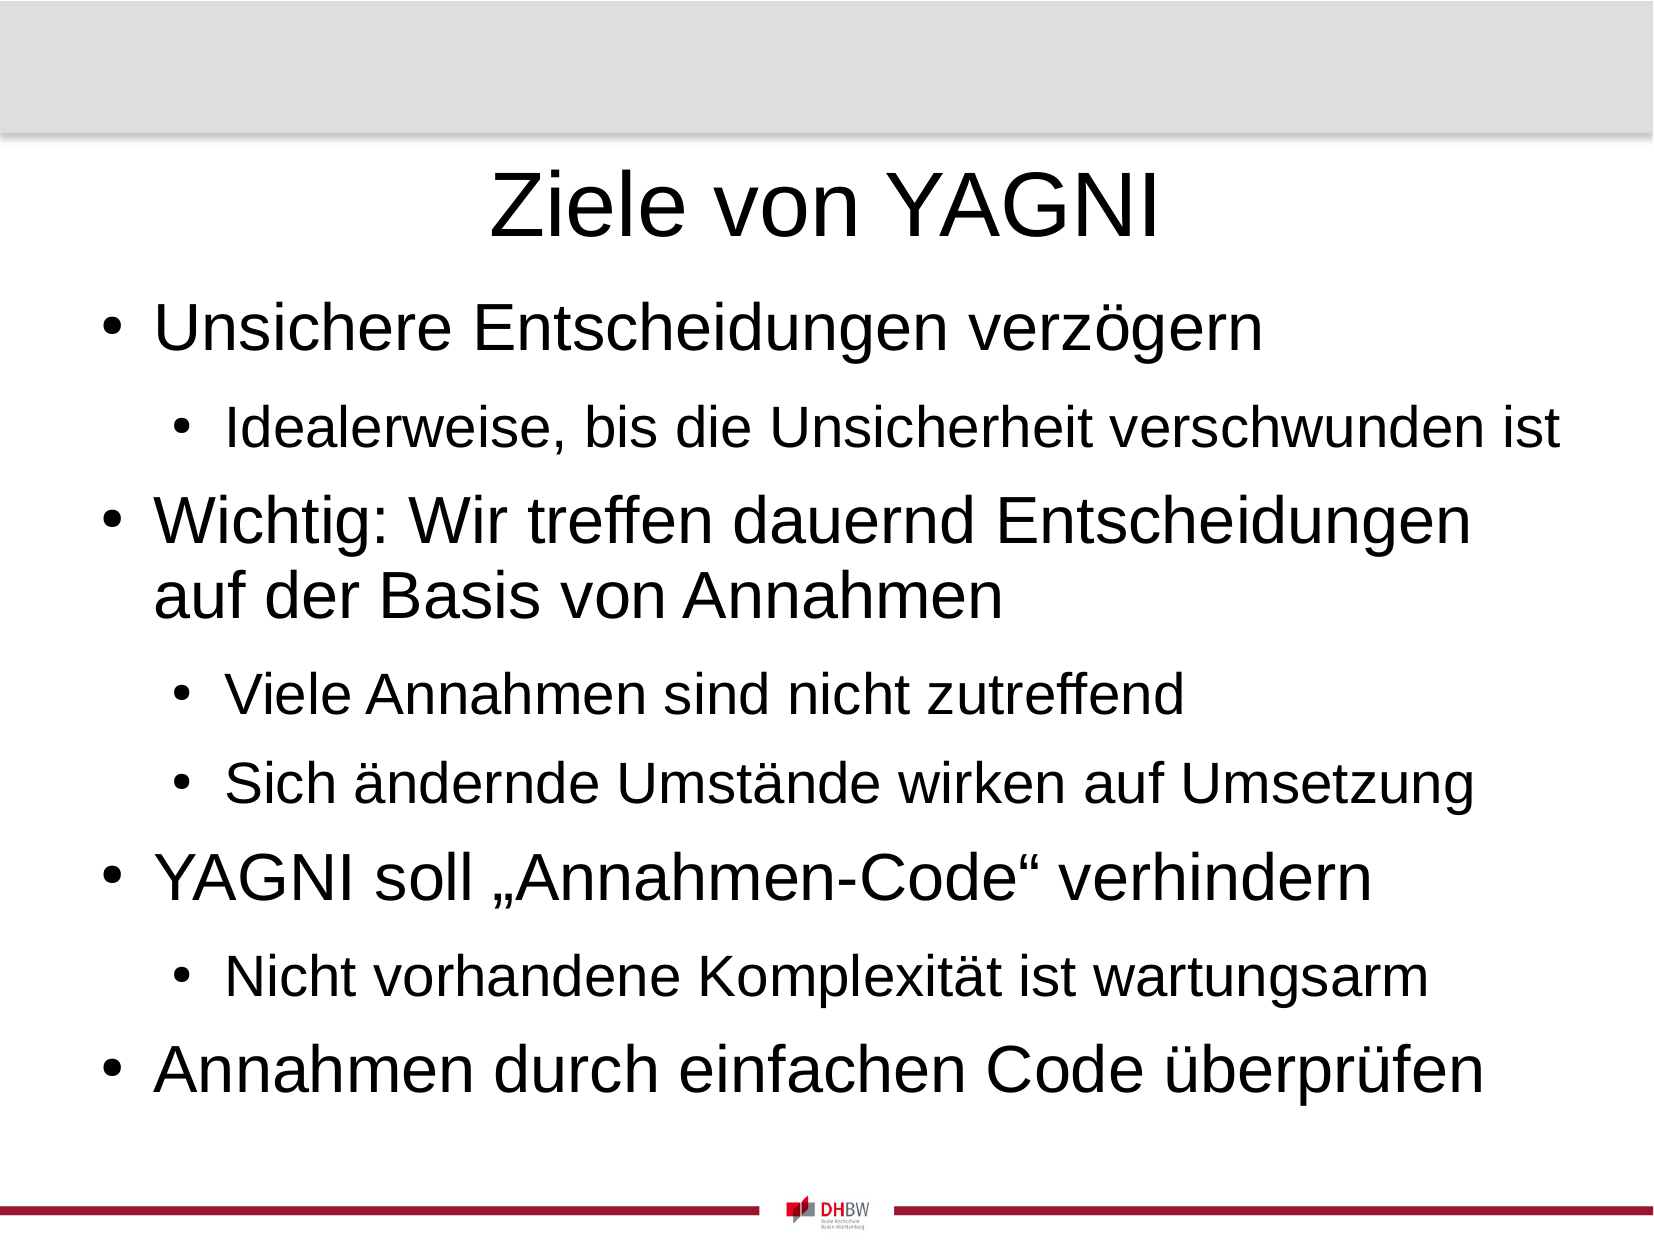

# Ziele von YAGNI
Unsichere Entscheidungen verzögern
Idealerweise, bis die Unsicherheit verschwunden ist
Wichtig: Wir treffen dauernd Entscheidungen auf der Basis von Annahmen
Viele Annahmen sind nicht zutreffend
Sich ändernde Umstände wirken auf Umsetzung
YAGNI soll „Annahmen-Code“ verhindern
Nicht vorhandene Komplexität ist wartungsarm
Annahmen durch einfachen Code überprüfen